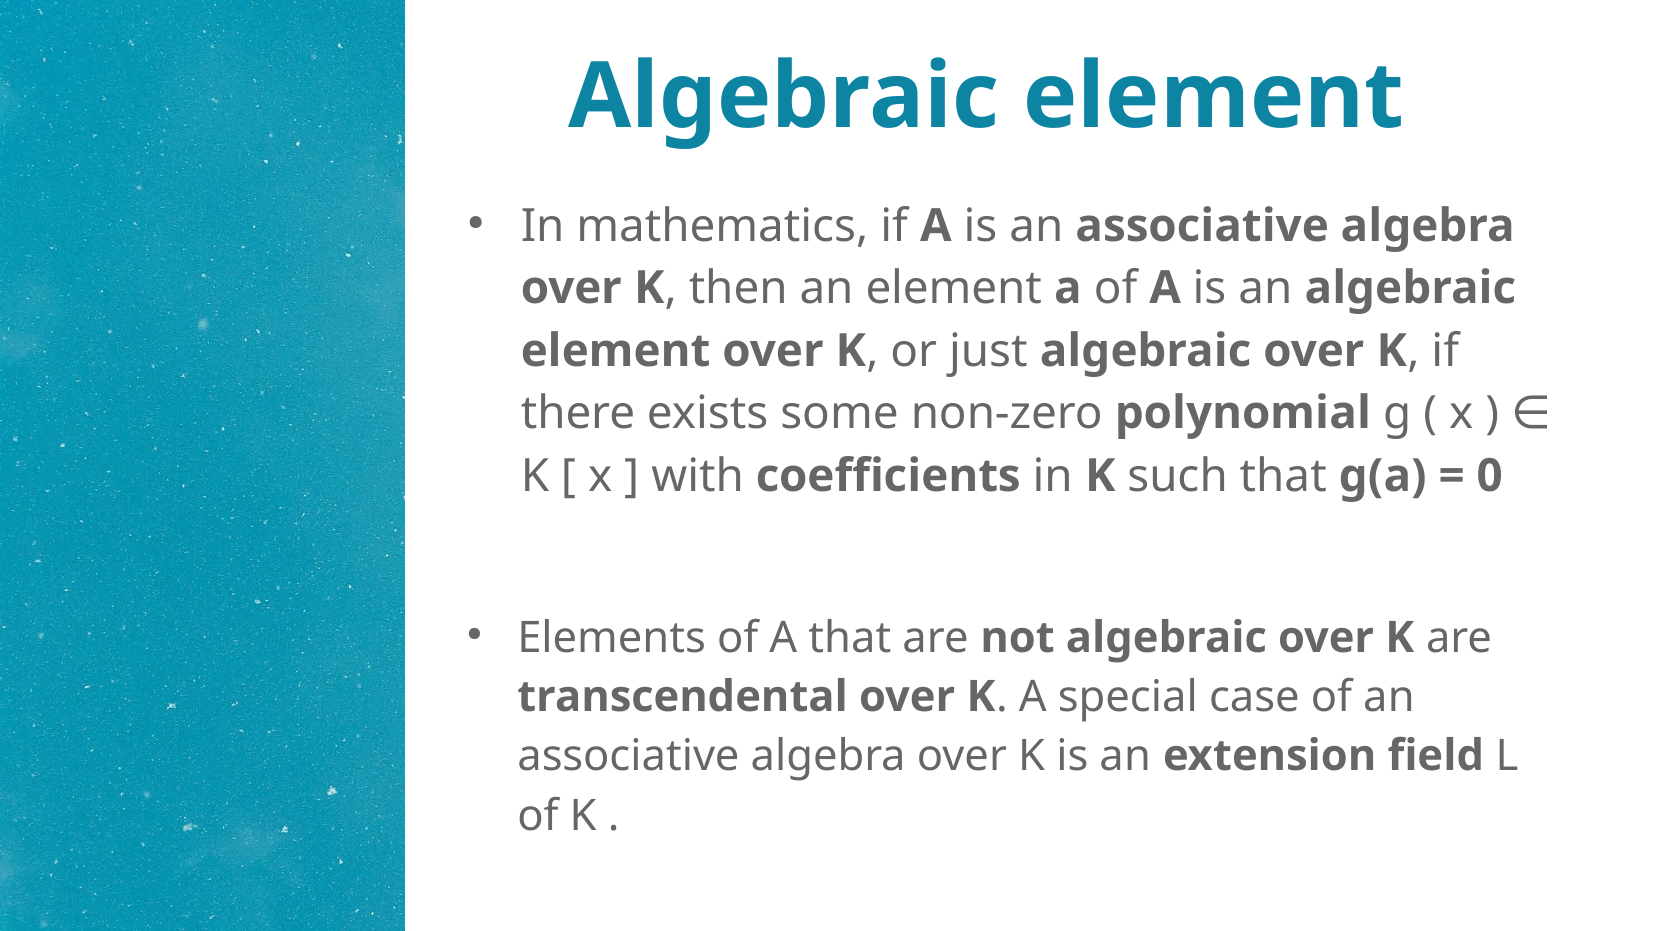

# Algebraic element
In mathematics, if A is an associative algebra over K, then an element a of A is an algebraic element over K, or just algebraic over K, if there exists some non-zero polynomial g ( x ) ∈ K [ x ] with coefficients in K such that g(a) = 0
Elements of A that are not algebraic over K are transcendental over K. A special case of an associative algebra over K is an extension field L of K .